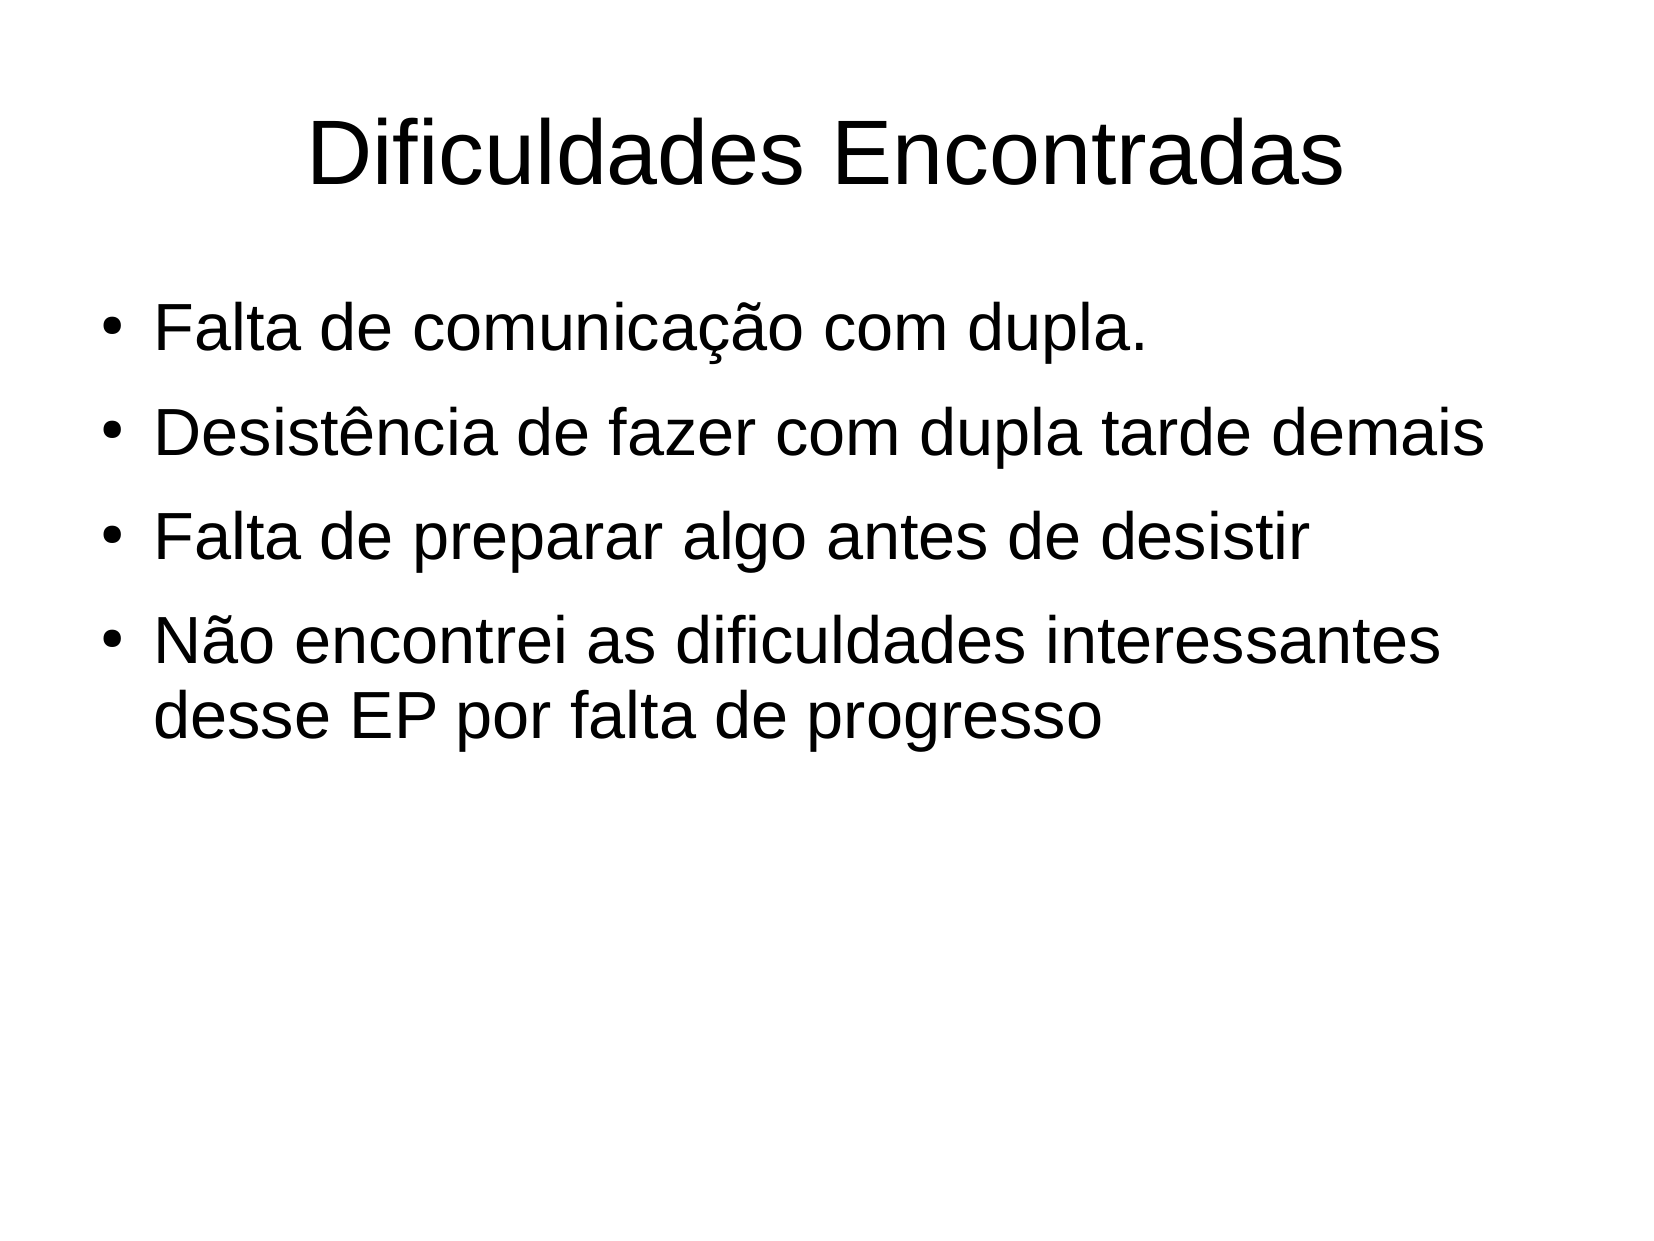

# Dificuldades Encontradas
Falta de comunicação com dupla.
Desistência de fazer com dupla tarde demais
Falta de preparar algo antes de desistir
Não encontrei as dificuldades interessantes desse EP por falta de progresso